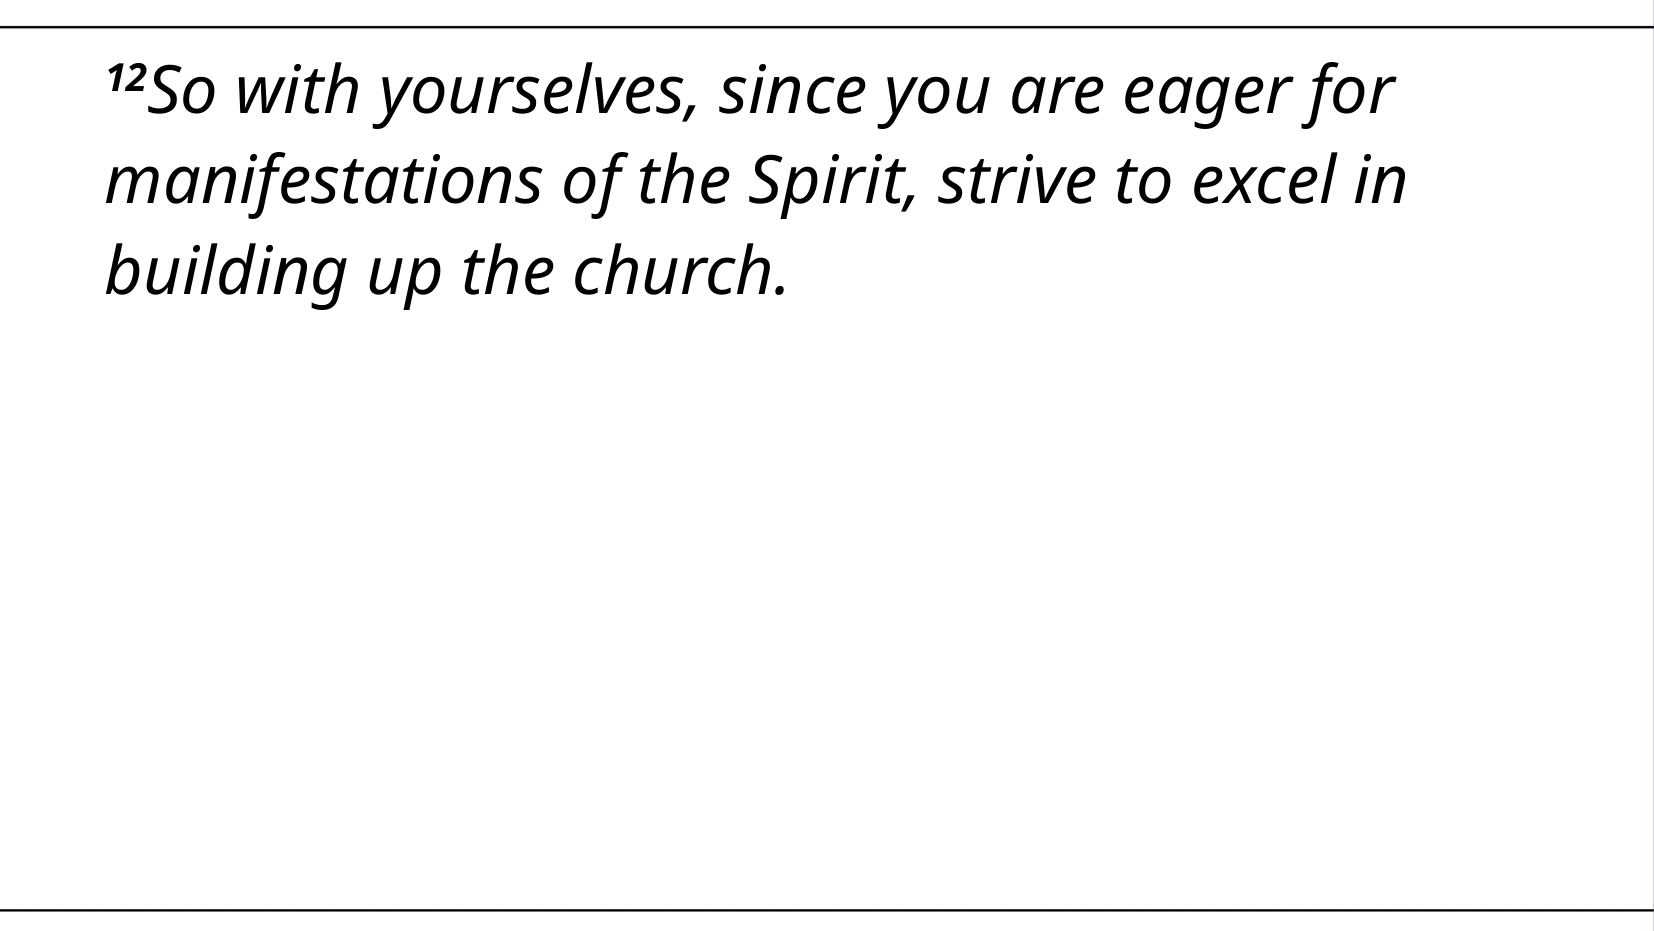

12So with yourselves, since you are eager for manifestations of the Spirit, strive to excel in building up the church.